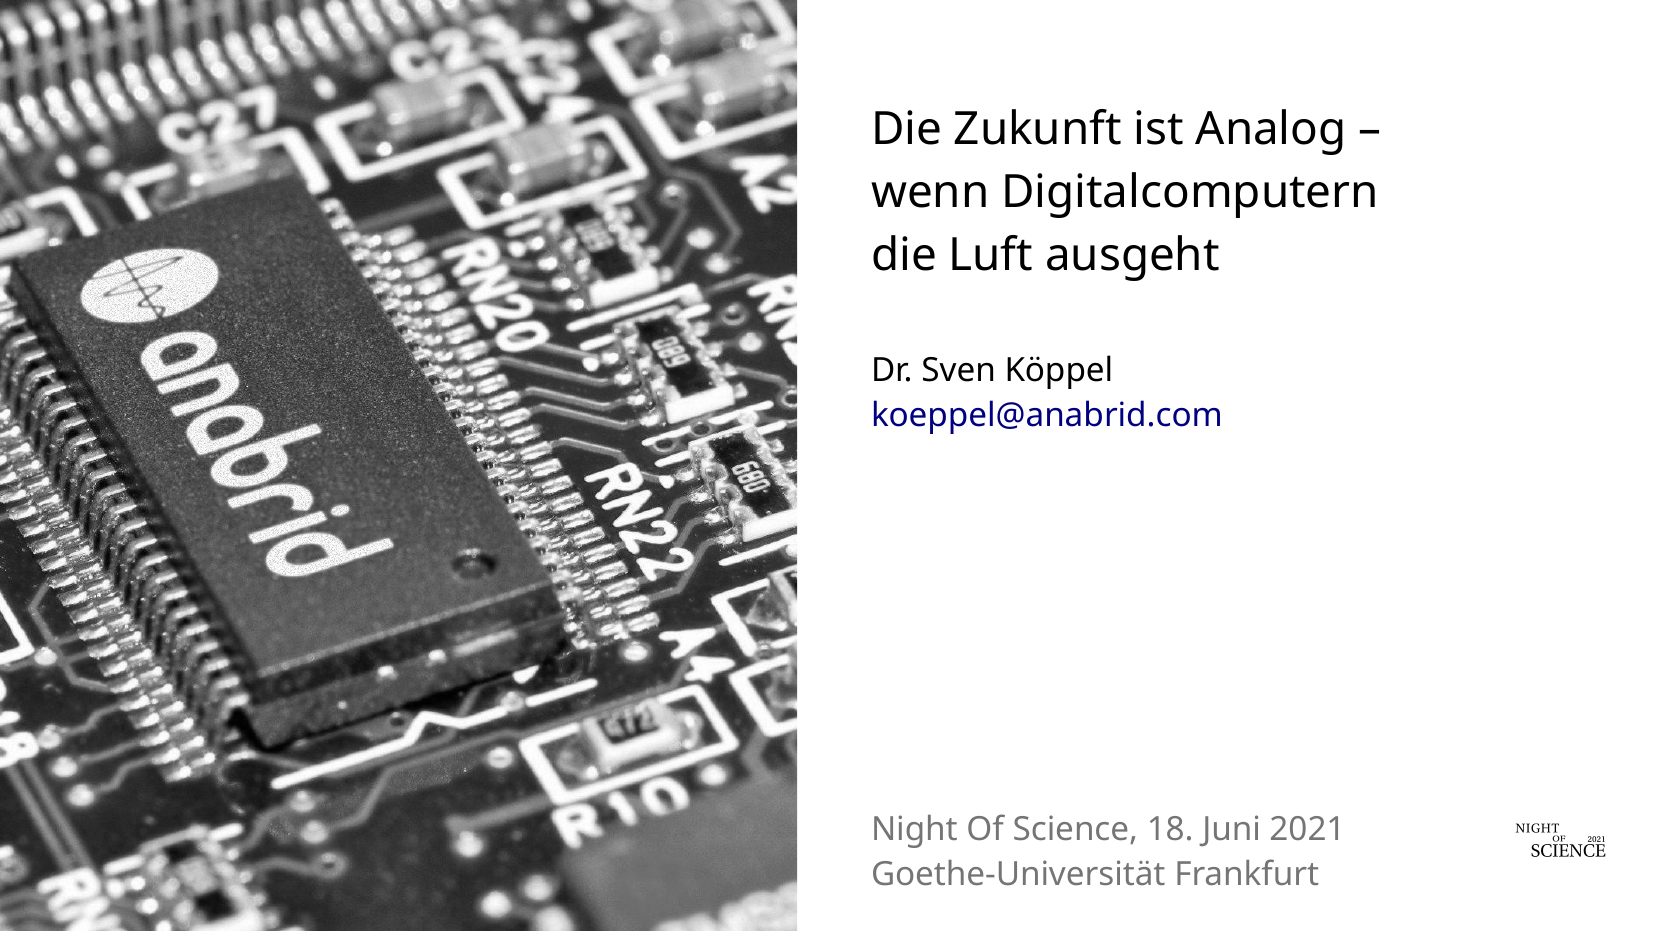

Die Zukunft ist Analog – wenn Digitalcomputern die Luft ausgeht
Dr. Sven Köppel
koeppel@anabrid.com
Night Of Science, 18. Juni 2021
Goethe-Universität Frankfurt